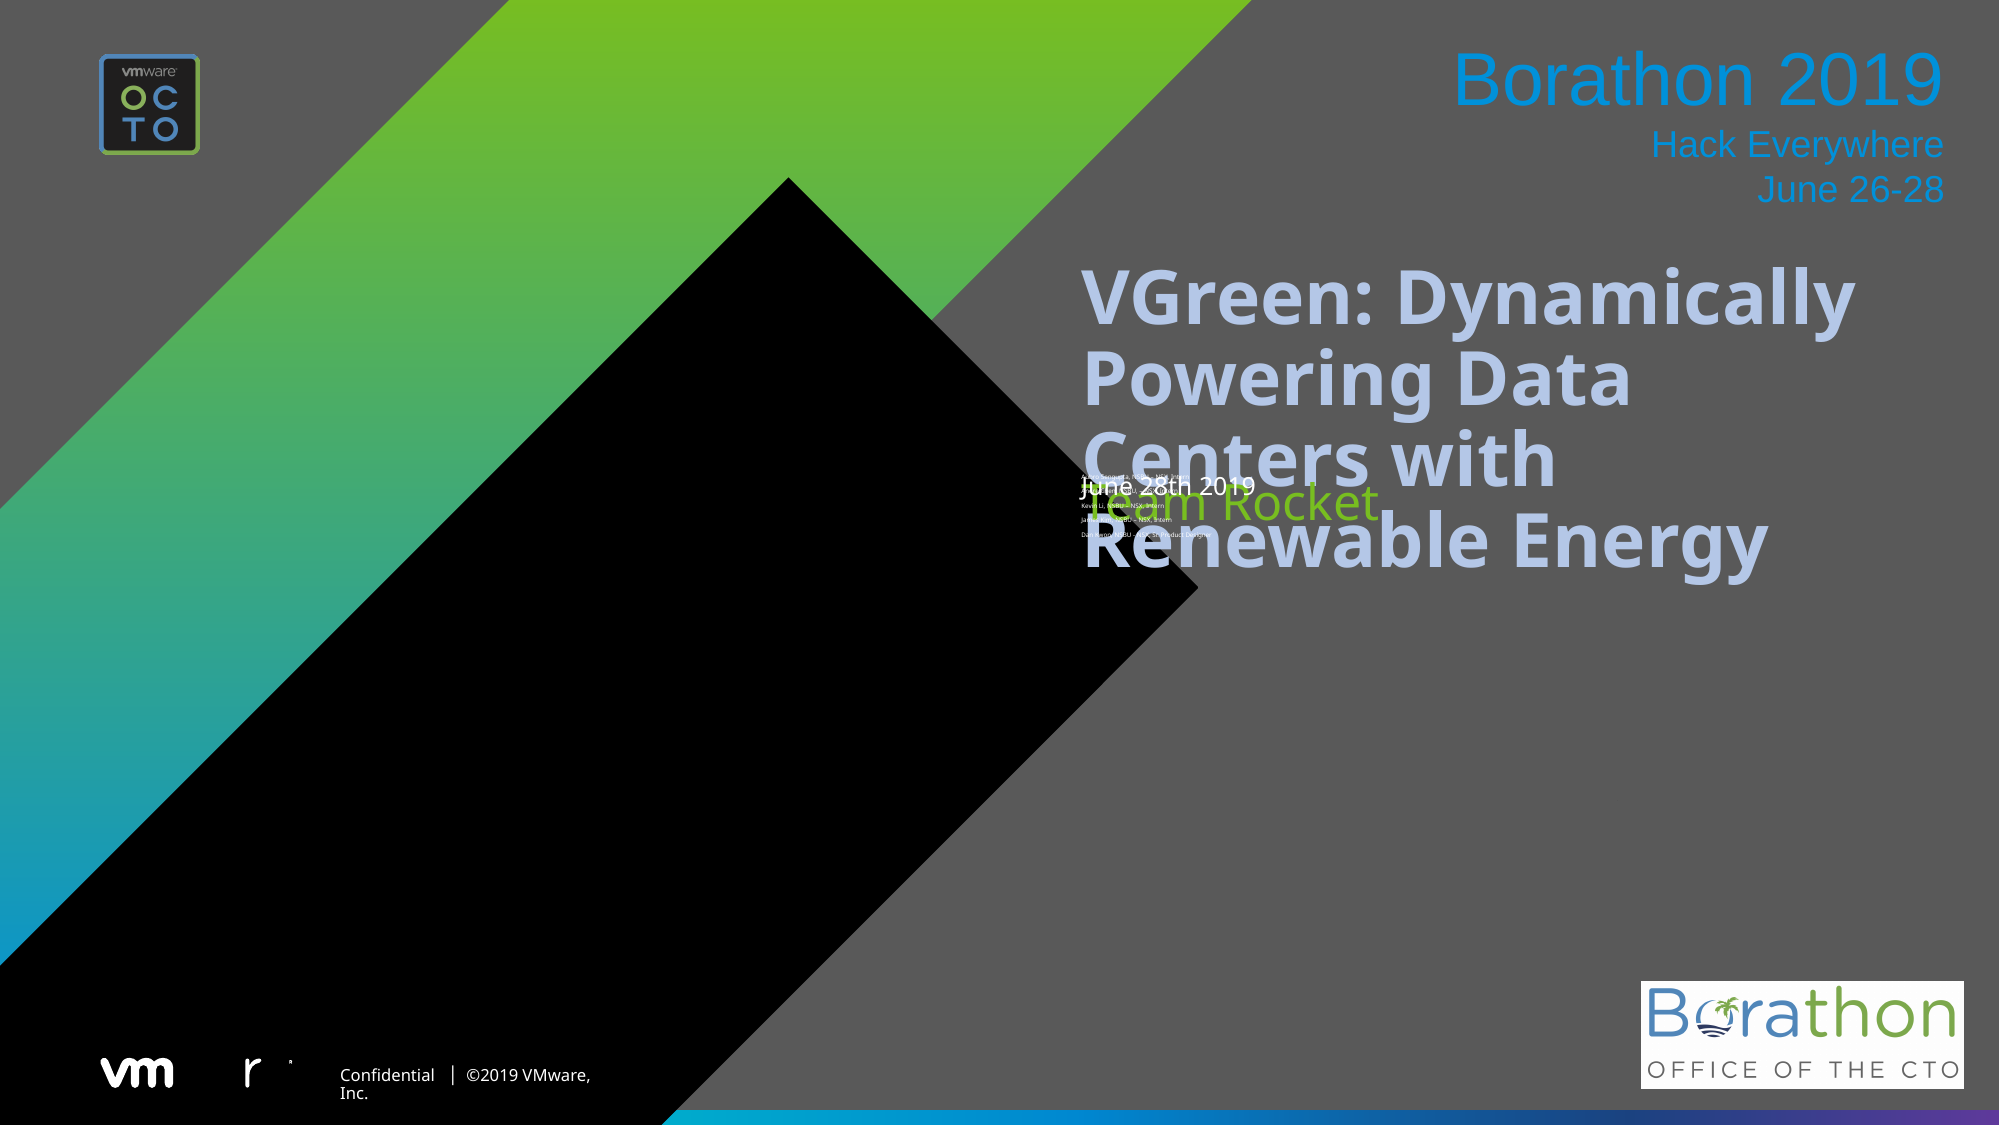

Borathon 2019
Hack Everywhere
June 26-28
# VGreen: Dynamically Powering Data Centers with Renewable Energy
Team Rocket
Aubro Sengupta, NSBU – NSX, Intern
Andre Chen, NSBU, – NSX, Intern
Kevin Li, NSBU – NSX, Intern
James Kim, NSBU – NSX, Intern
Dan Kwon, NSBU - NSX, Sr. Product Designer
June 28th 2019